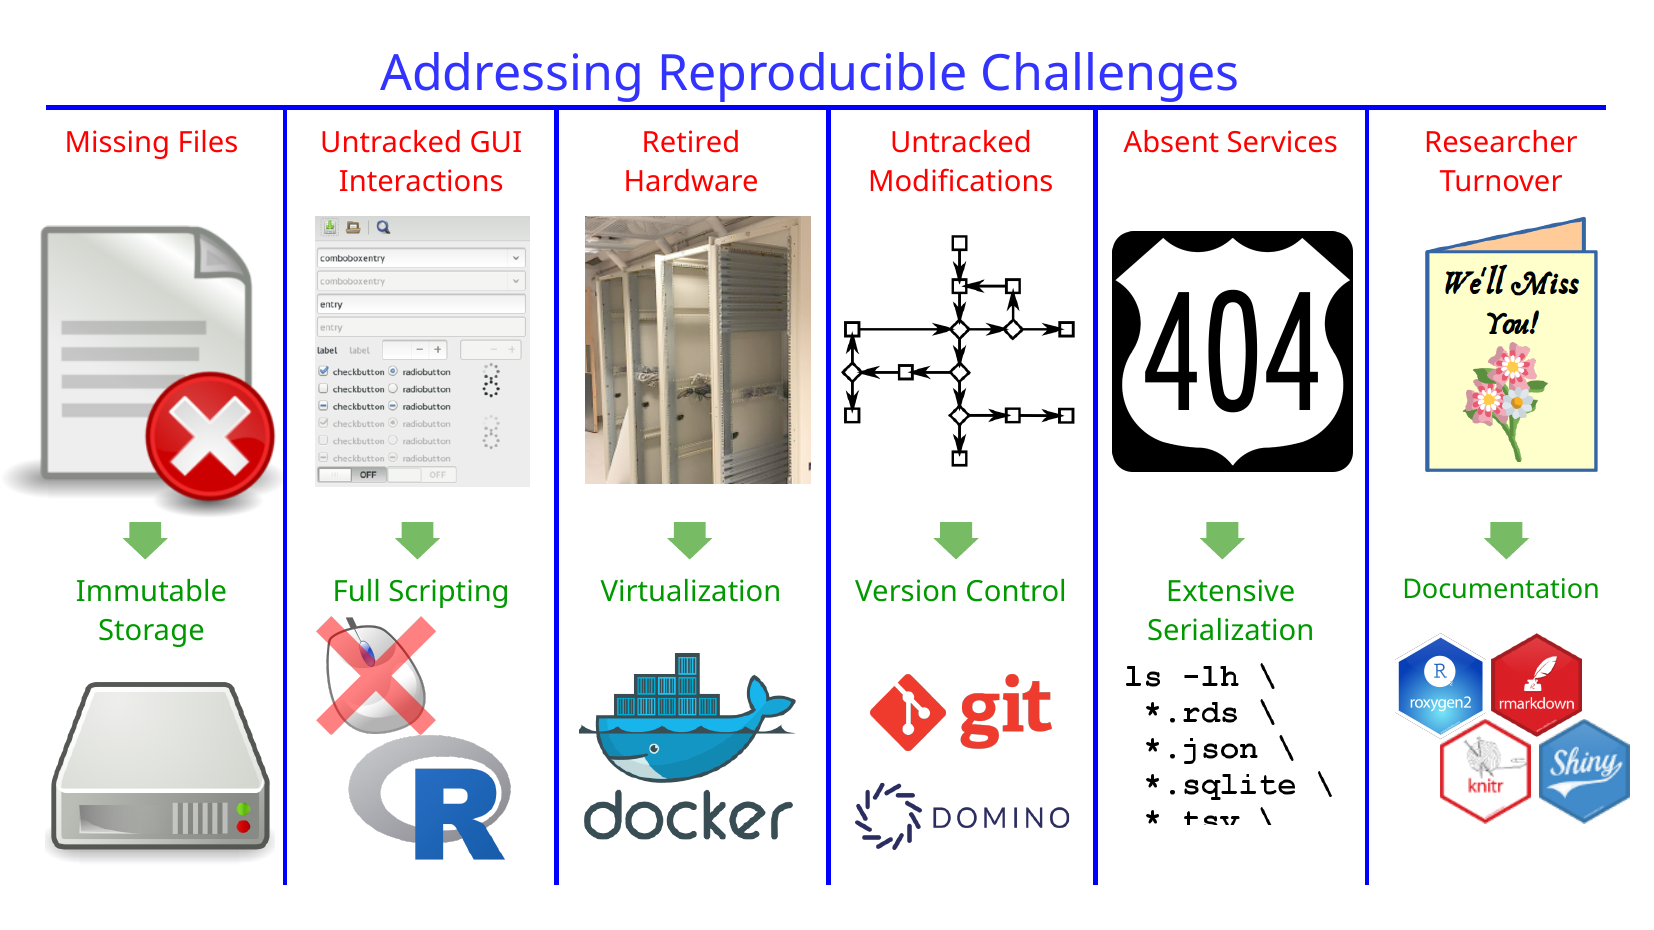

Addressing Reproducible Challenges
| Missing Files | Untracked GUI Interactions | Retired Hardware | Untracked Modifications | Absent Services | Researcher Turnover |
| --- | --- | --- | --- | --- | --- |
| Immutable Storage | Full Scripting | Virtualization | Version Control | Extensive Serialization | Documentation |
| --- | --- | --- | --- | --- | --- |